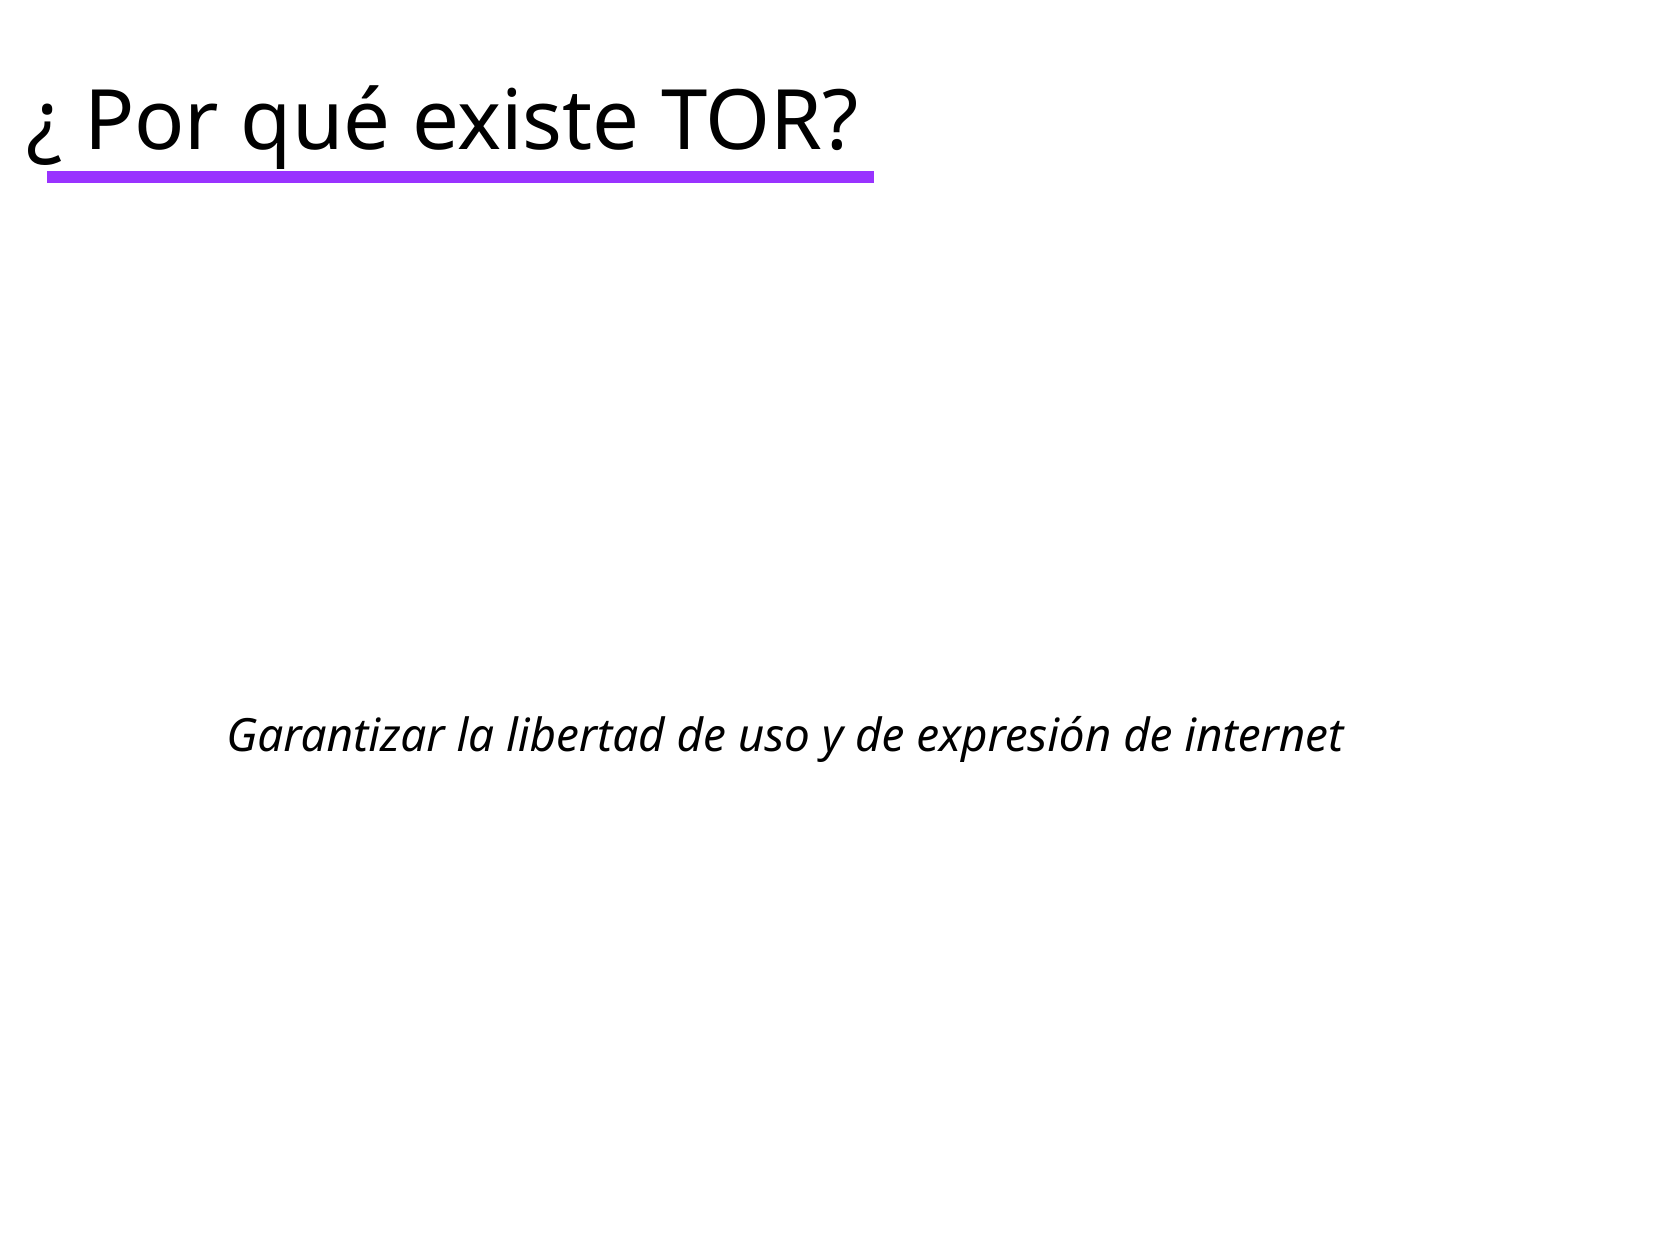

# ¿ Por qué existe TOR?
Garantizar la libertad de uso y de expresión de internet